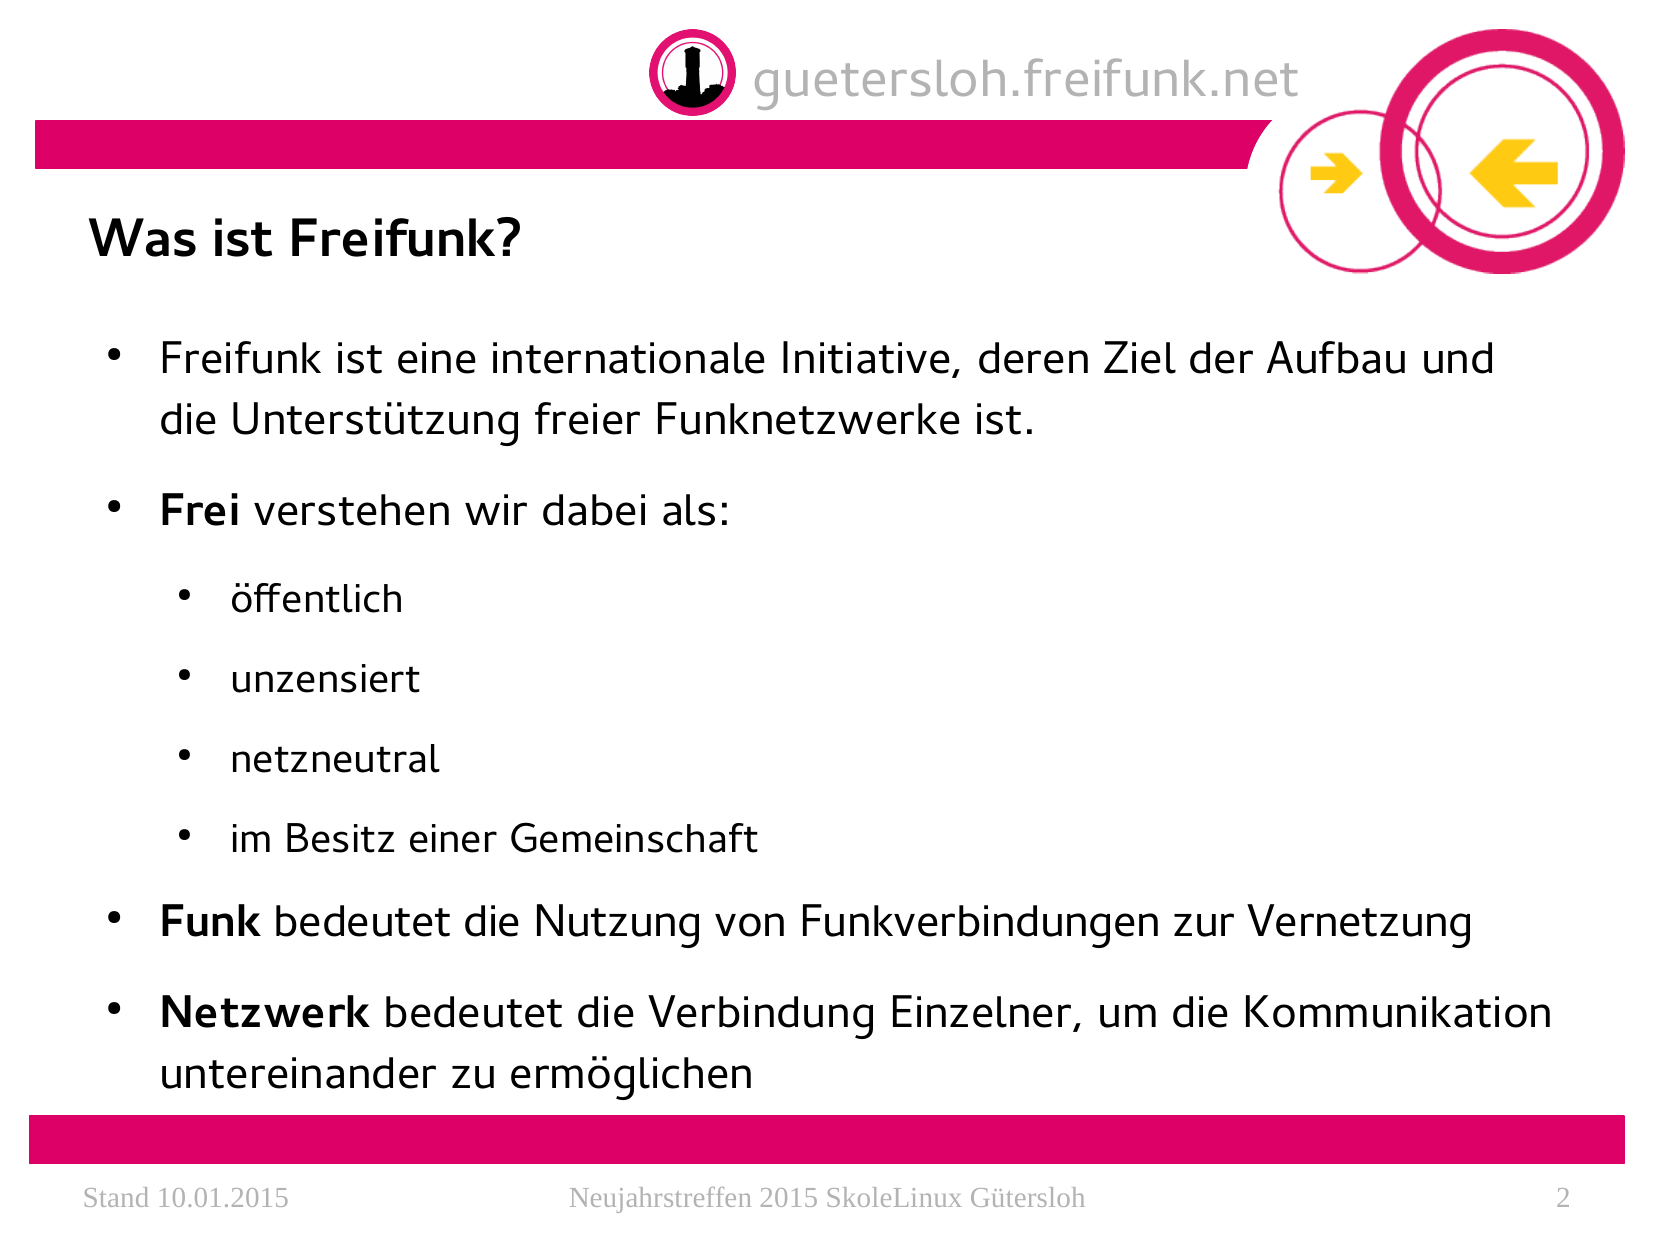

# Was ist Freifunk?
Freifunk ist eine internationale Initiative, deren Ziel der Aufbau und die Unterstützung freier Funknetzwerke ist.
Frei verstehen wir dabei als:
öffentlich
unzensiert
netzneutral
im Besitz einer Gemeinschaft
Funk bedeutet die Nutzung von Funkverbindungen zur Vernetzung
Netzwerk bedeutet die Verbindung Einzelner, um die Kommunikation untereinander zu ermöglichen
Stand 10.01.2015
Neujahrstreffen 2015 SkoleLinux Gütersloh
2